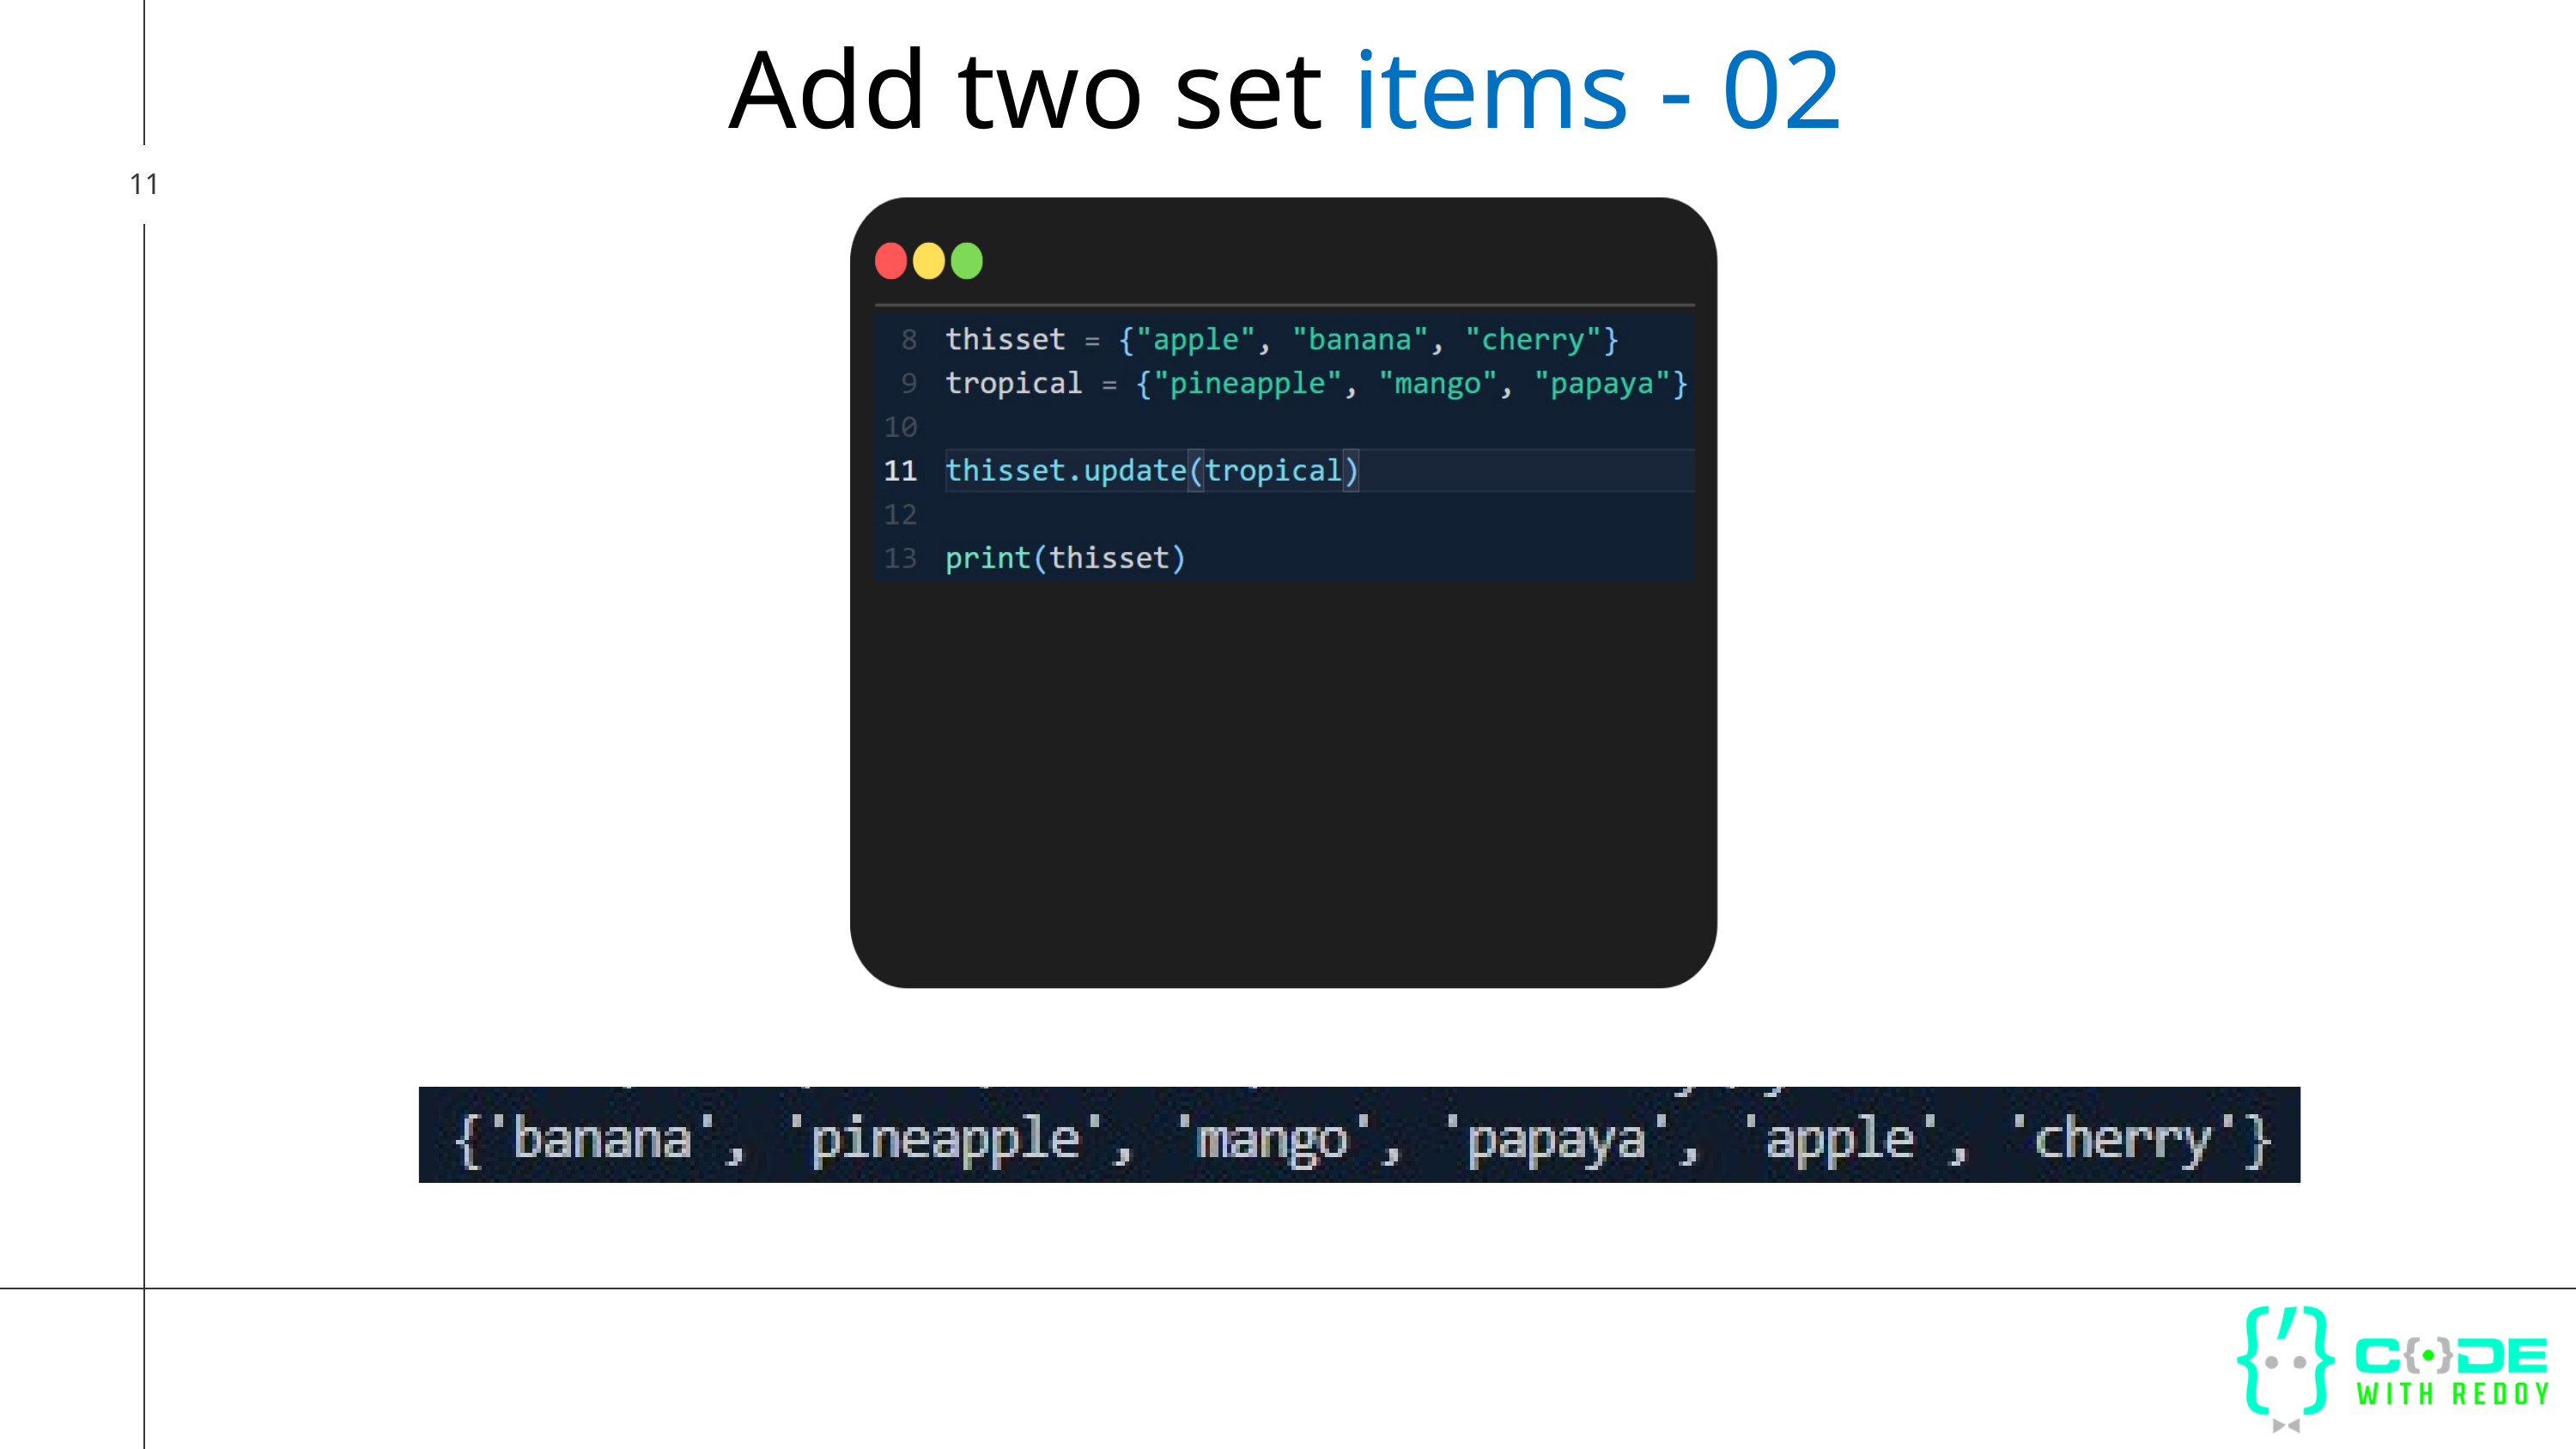

Add two set items - 02
11